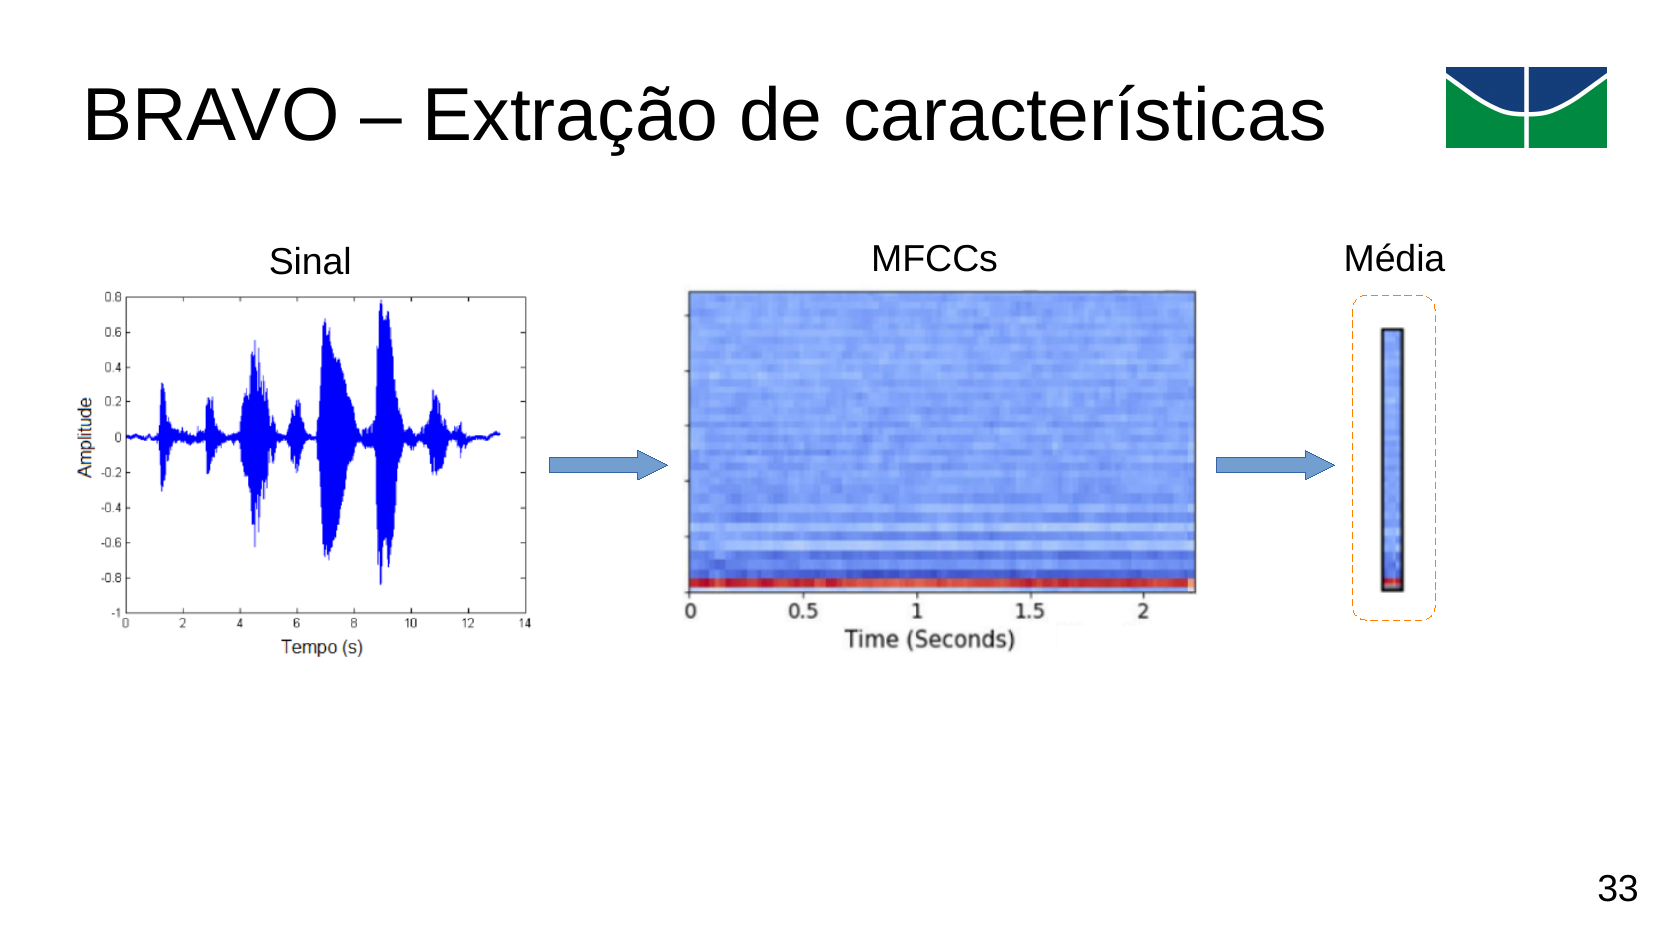

# BRAVO – Extração de características
MFCCs
Média
Sinal